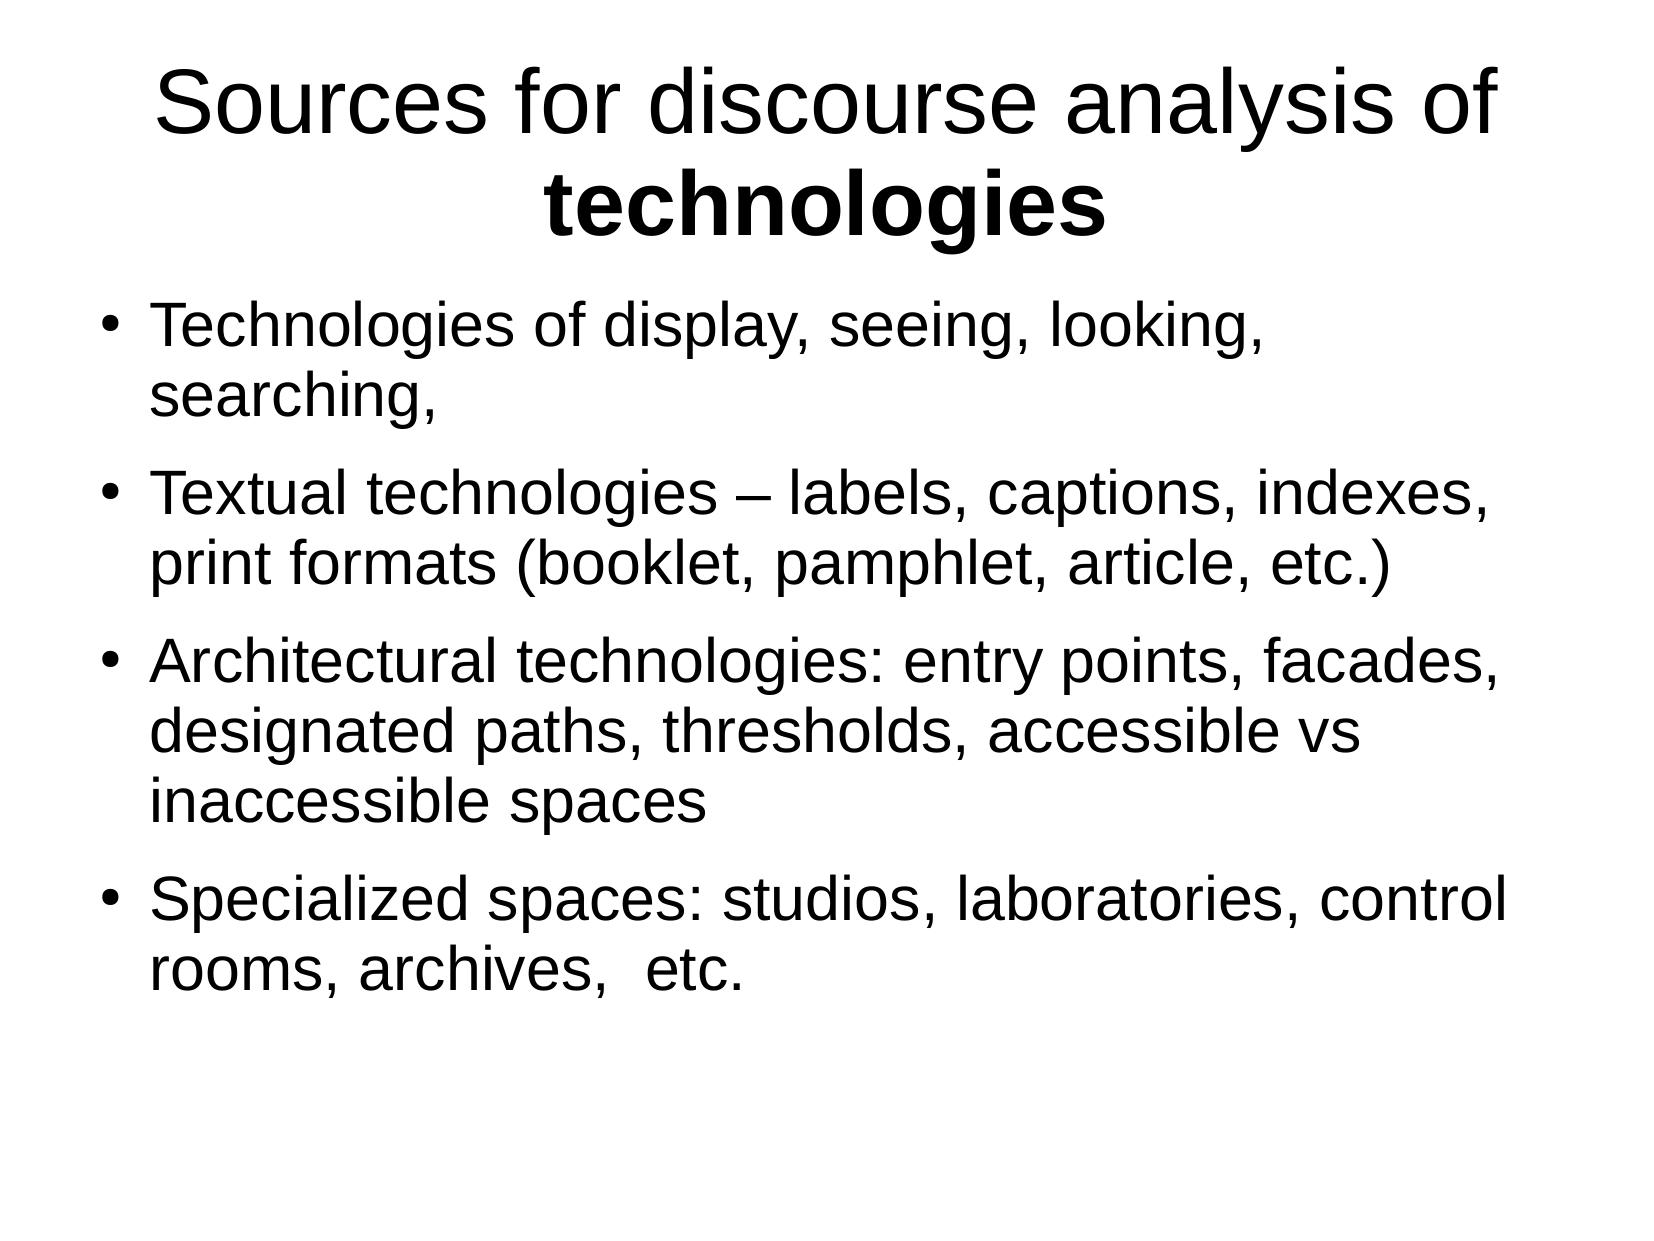

# Sources for discourse analysis of technologies
Technologies of display, seeing, looking, searching,
Textual technologies – labels, captions, indexes, print formats (booklet, pamphlet, article, etc.)
Architectural technologies: entry points, facades, designated paths, thresholds, accessible vs inaccessible spaces
Specialized spaces: studios, laboratories, control rooms, archives, etc.